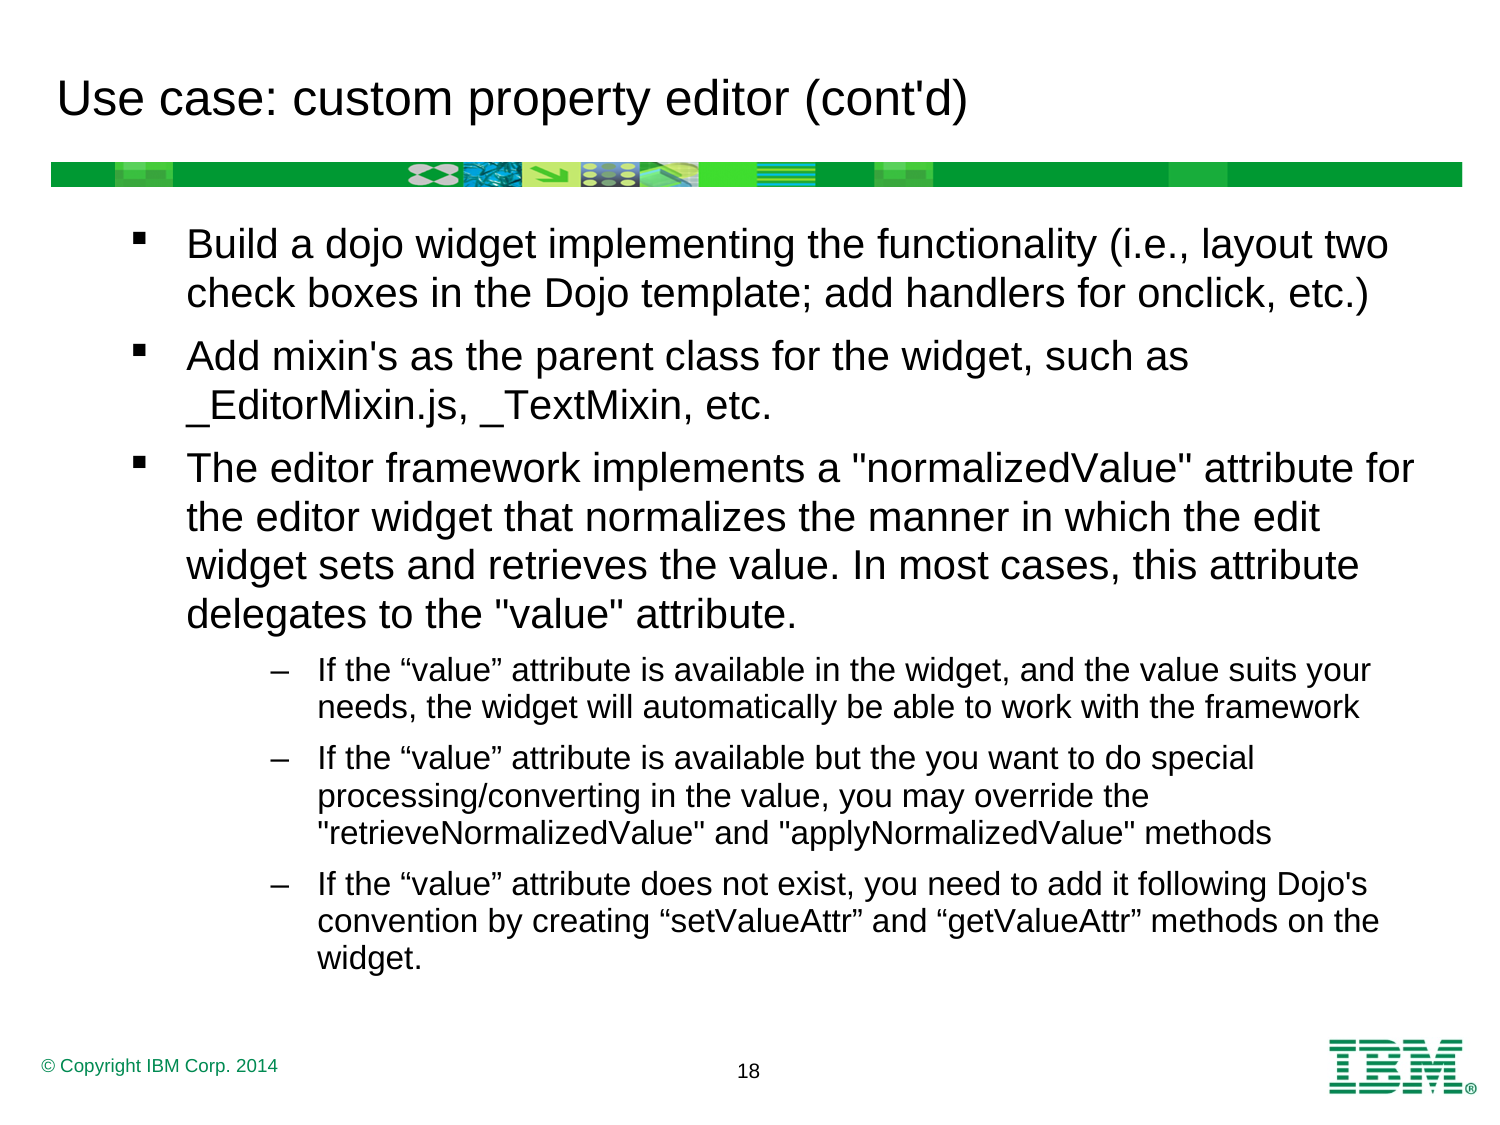

# Use case: custom property editor (cont'd)
Build a dojo widget implementing the functionality (i.e., layout two check boxes in the Dojo template; add handlers for onclick, etc.)
Add mixin's as the parent class for the widget, such as _EditorMixin.js, _TextMixin, etc.
The editor framework implements a "normalizedValue" attribute for the editor widget that normalizes the manner in which the edit widget sets and retrieves the value. In most cases, this attribute delegates to the "value" attribute.
If the “value” attribute is available in the widget, and the value suits your needs, the widget will automatically be able to work with the framework
If the “value” attribute is available but the you want to do special processing/converting in the value, you may override the "retrieveNormalizedValue" and "applyNormalizedValue" methods
If the “value” attribute does not exist, you need to add it following Dojo's convention by creating “setValueAttr” and “getValueAttr” methods on the widget.
18